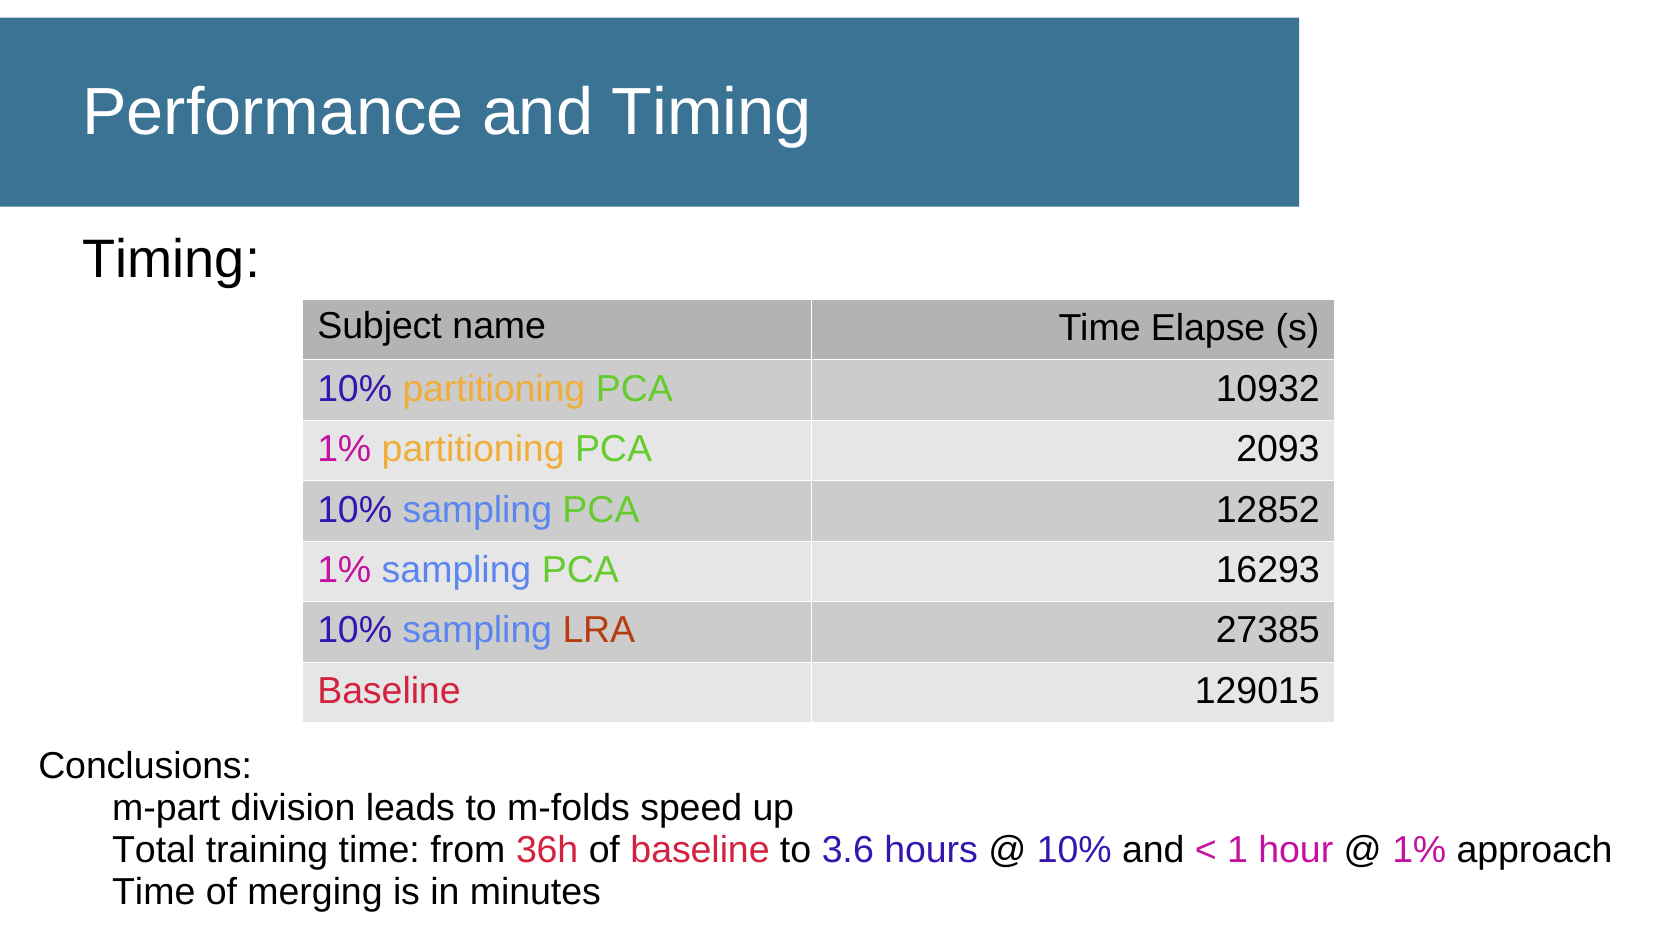

# Performance and Timing
Timing:
| Subject name | Time Elapse (s) |
| --- | --- |
| 10% partitioning PCA | 10932 |
| 1% partitioning PCA | 2093 |
| 10% sampling PCA | 12852 |
| 1% sampling PCA | 16293 |
| 10% sampling LRA | 27385 |
| Baseline | 129015 |
Conclusions:
	m-part division leads to m-folds speed up
	Total training time: from 36h of baseline to 3.6 hours @ 10% and < 1 hour @ 1% approach
	Time of merging is in minutes